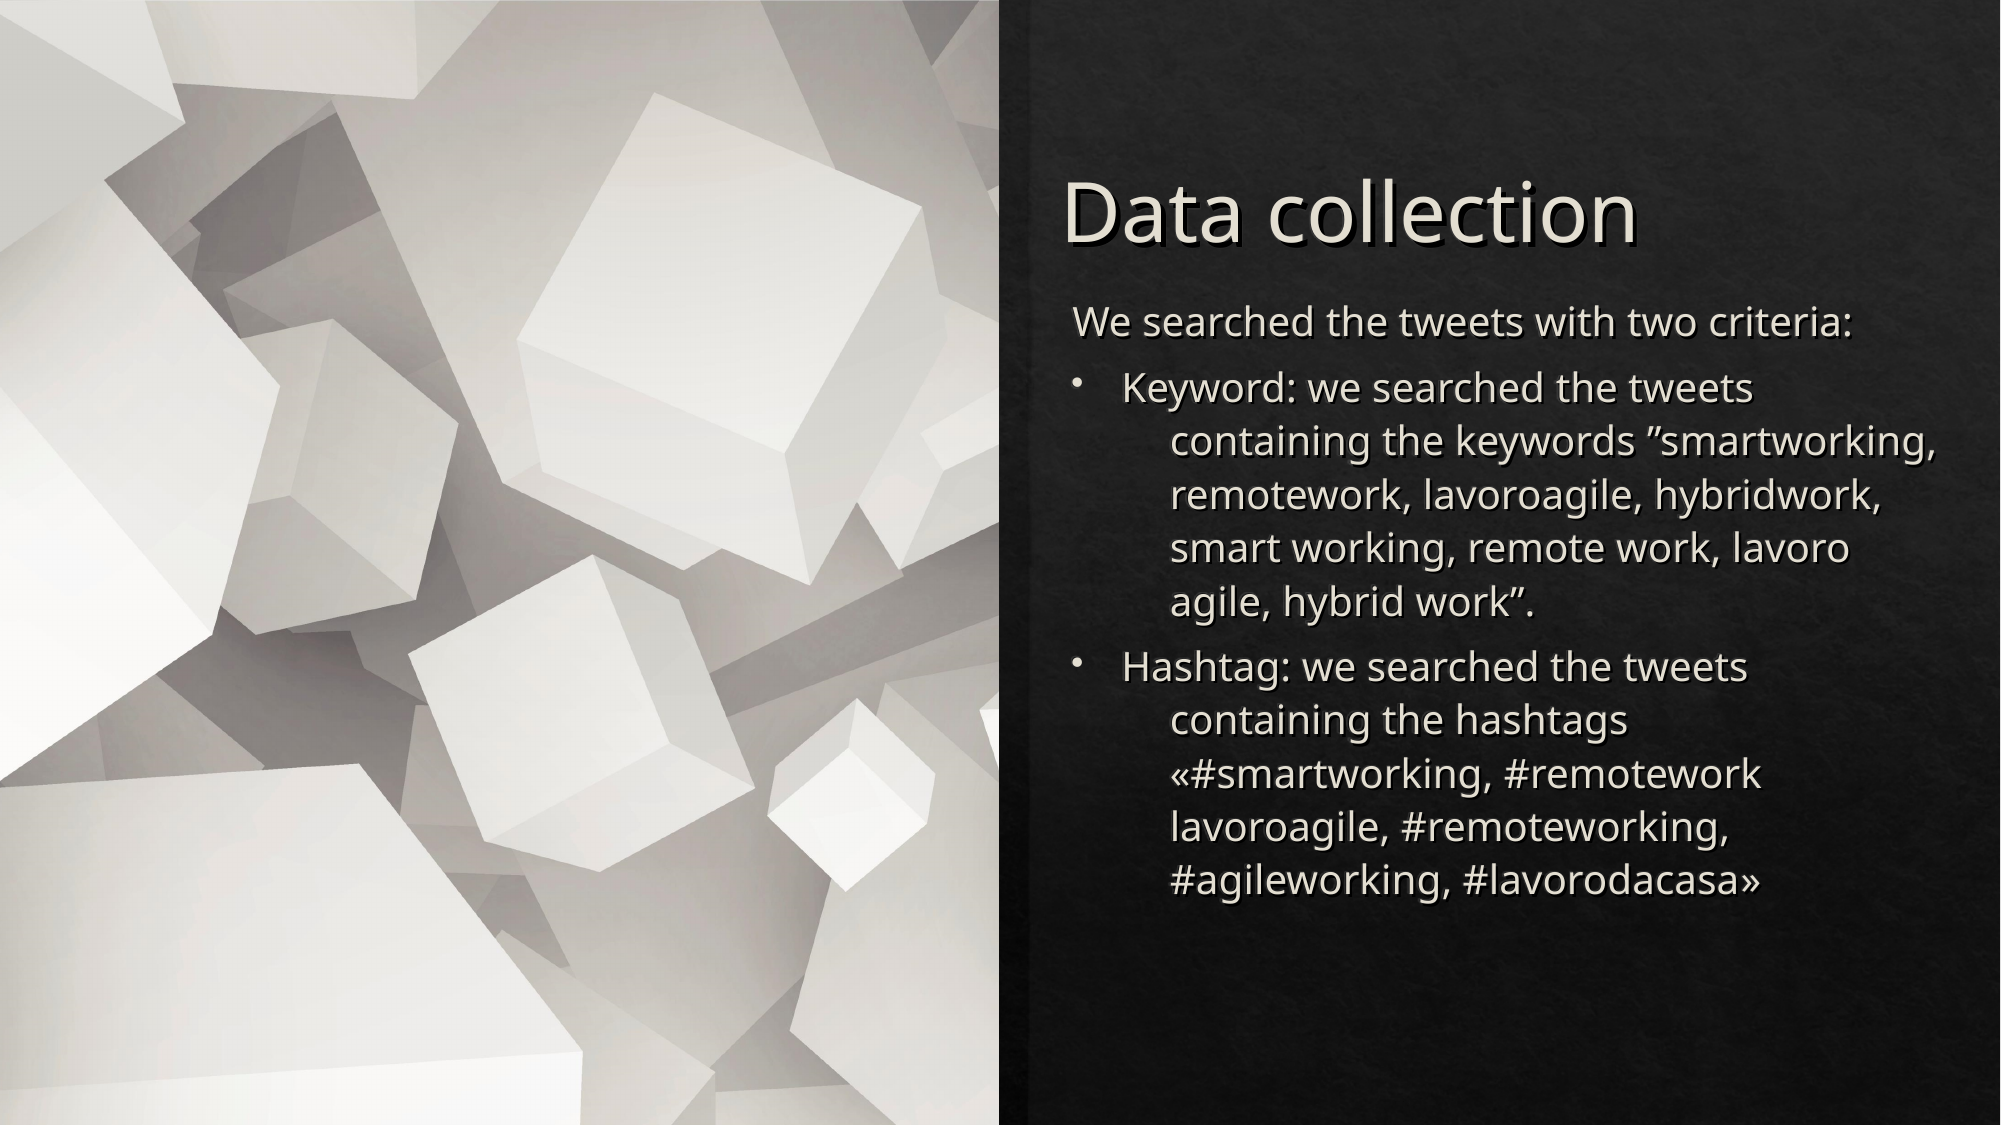

# Data collection
We searched the tweets with two criteria:
Keyword: we searched the tweets containing the keywords ”smartworking, remotework, lavoroagile, hybridwork, smart working, remote work, lavoro agile, hybrid work”.
Hashtag: we searched the tweets containing the hashtags «#smartworking, #remotework lavoroagile, #remoteworking, #agileworking, #lavorodacasa»